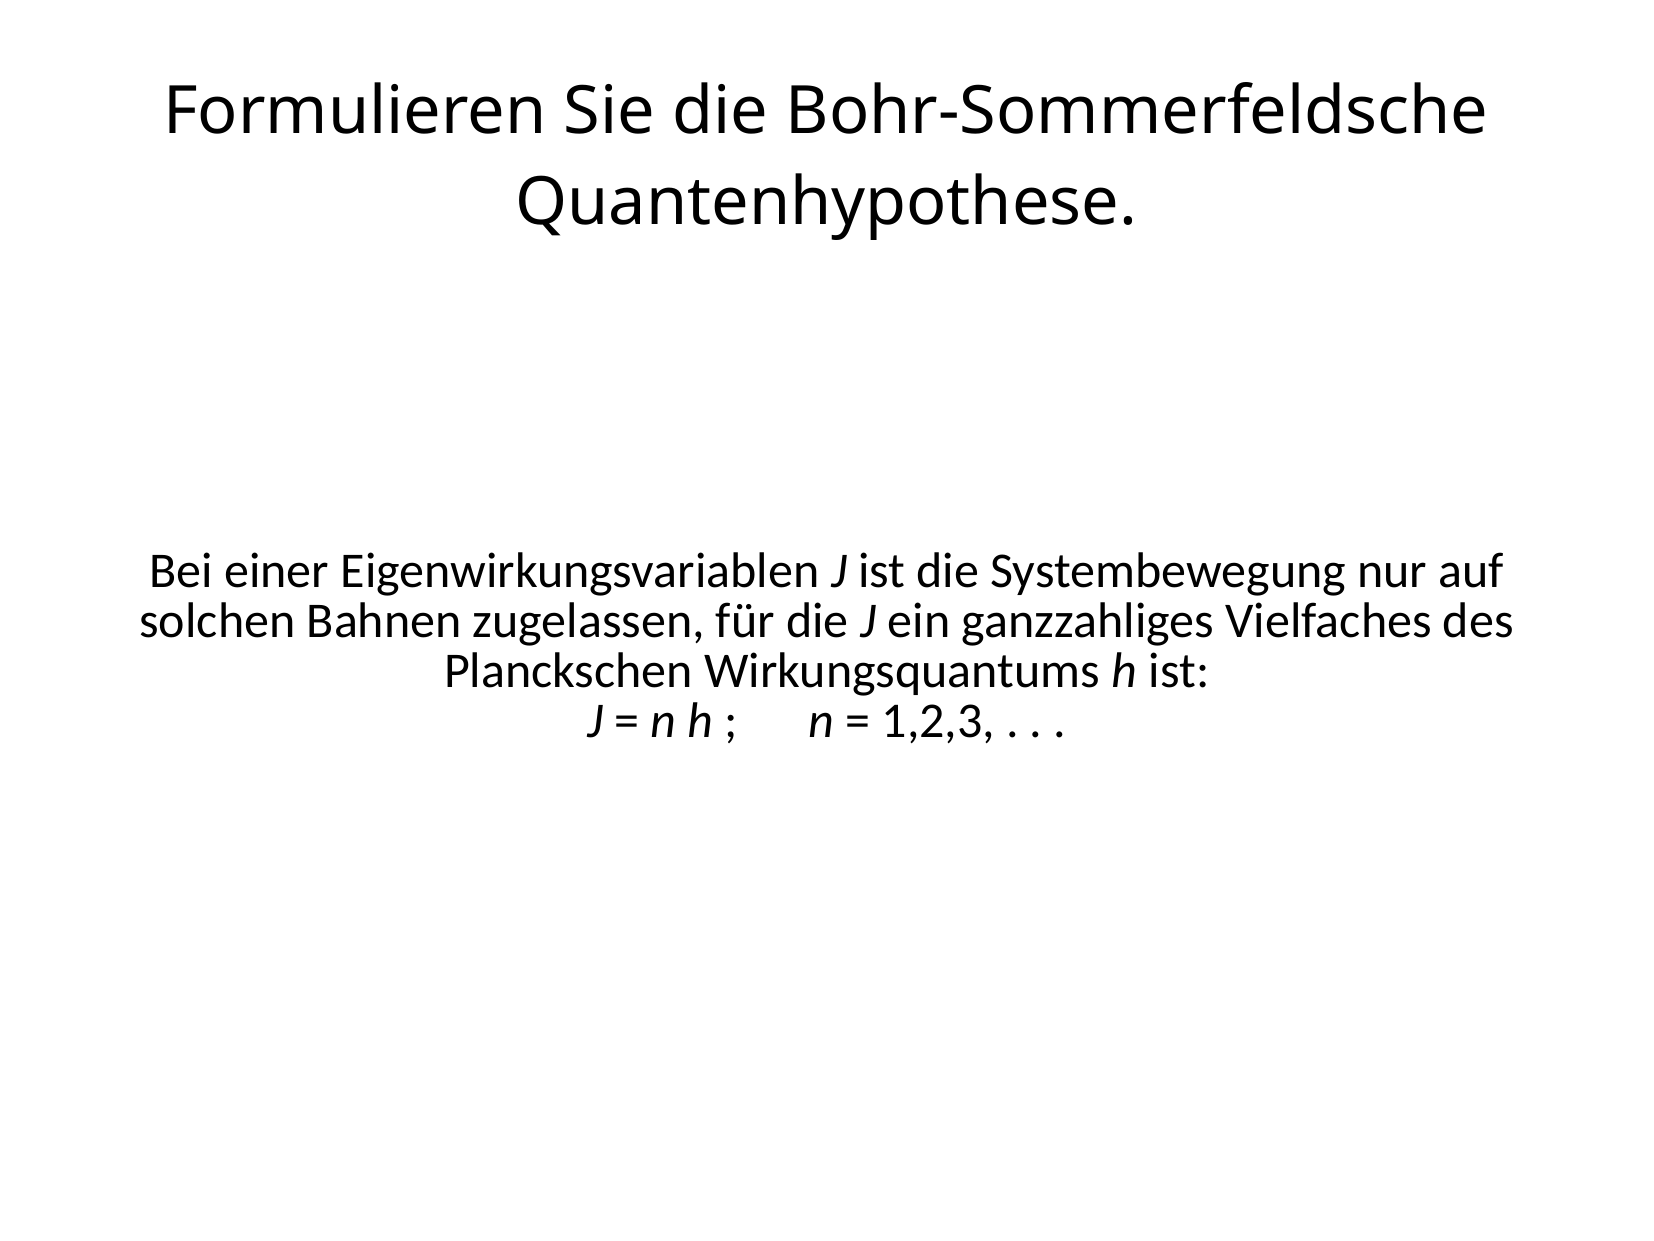

# Formulieren Sie die Bohr-Sommerfeldsche Quantenhypothese.
Bei einer Eigenwirkungsvariablen J ist die Systembewegung nur auf solchen Bahnen zugelassen, für die J ein ganzzahliges Vielfaches des Planckschen Wirkungsquantums h ist:
J = n h ;	n = 1,2,3, . . .